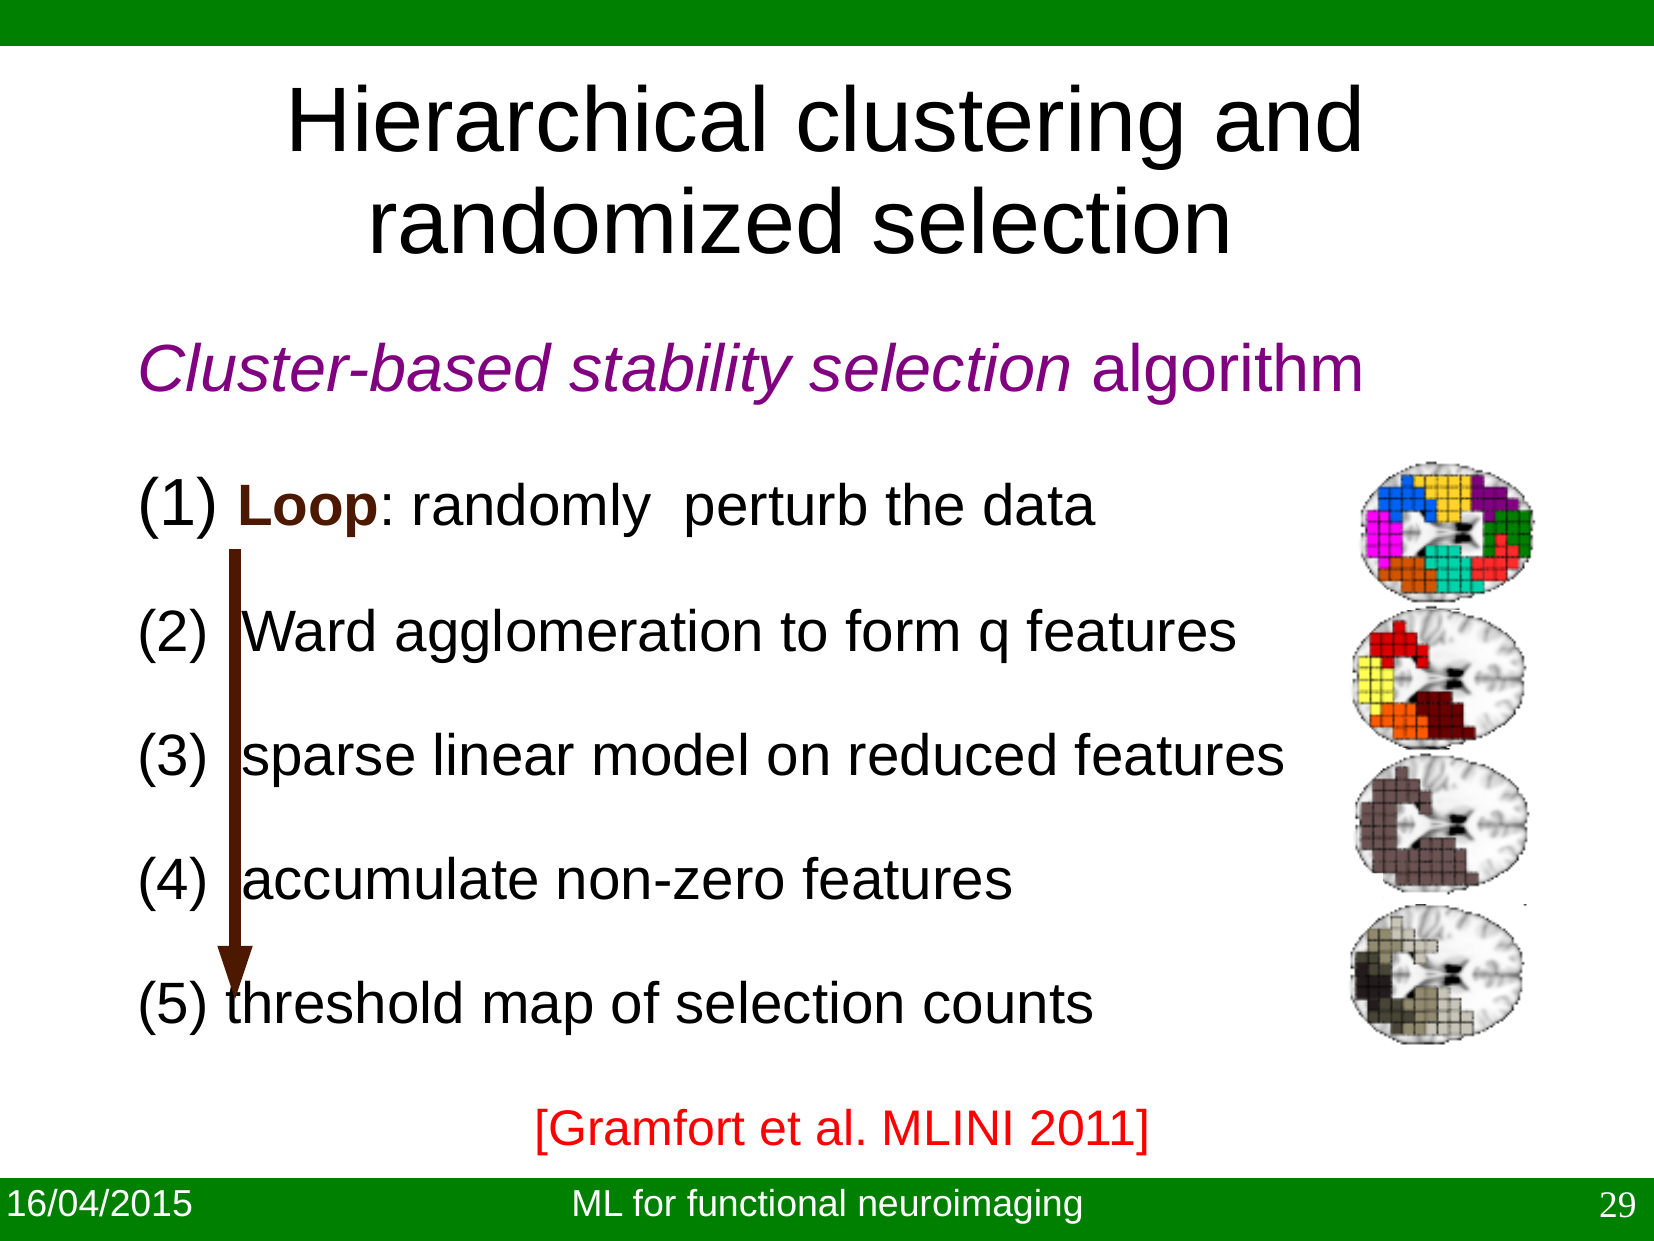

# Hierarchical clustering and randomized selection
Cluster-based stability selection algorithm
 Loop: randomly perturb the data
 Ward agglomeration to form q features
 sparse linear model on reduced features
 accumulate non-zero features
 threshold map of selection counts
[Gramfort et al. MLINI 2011]
29